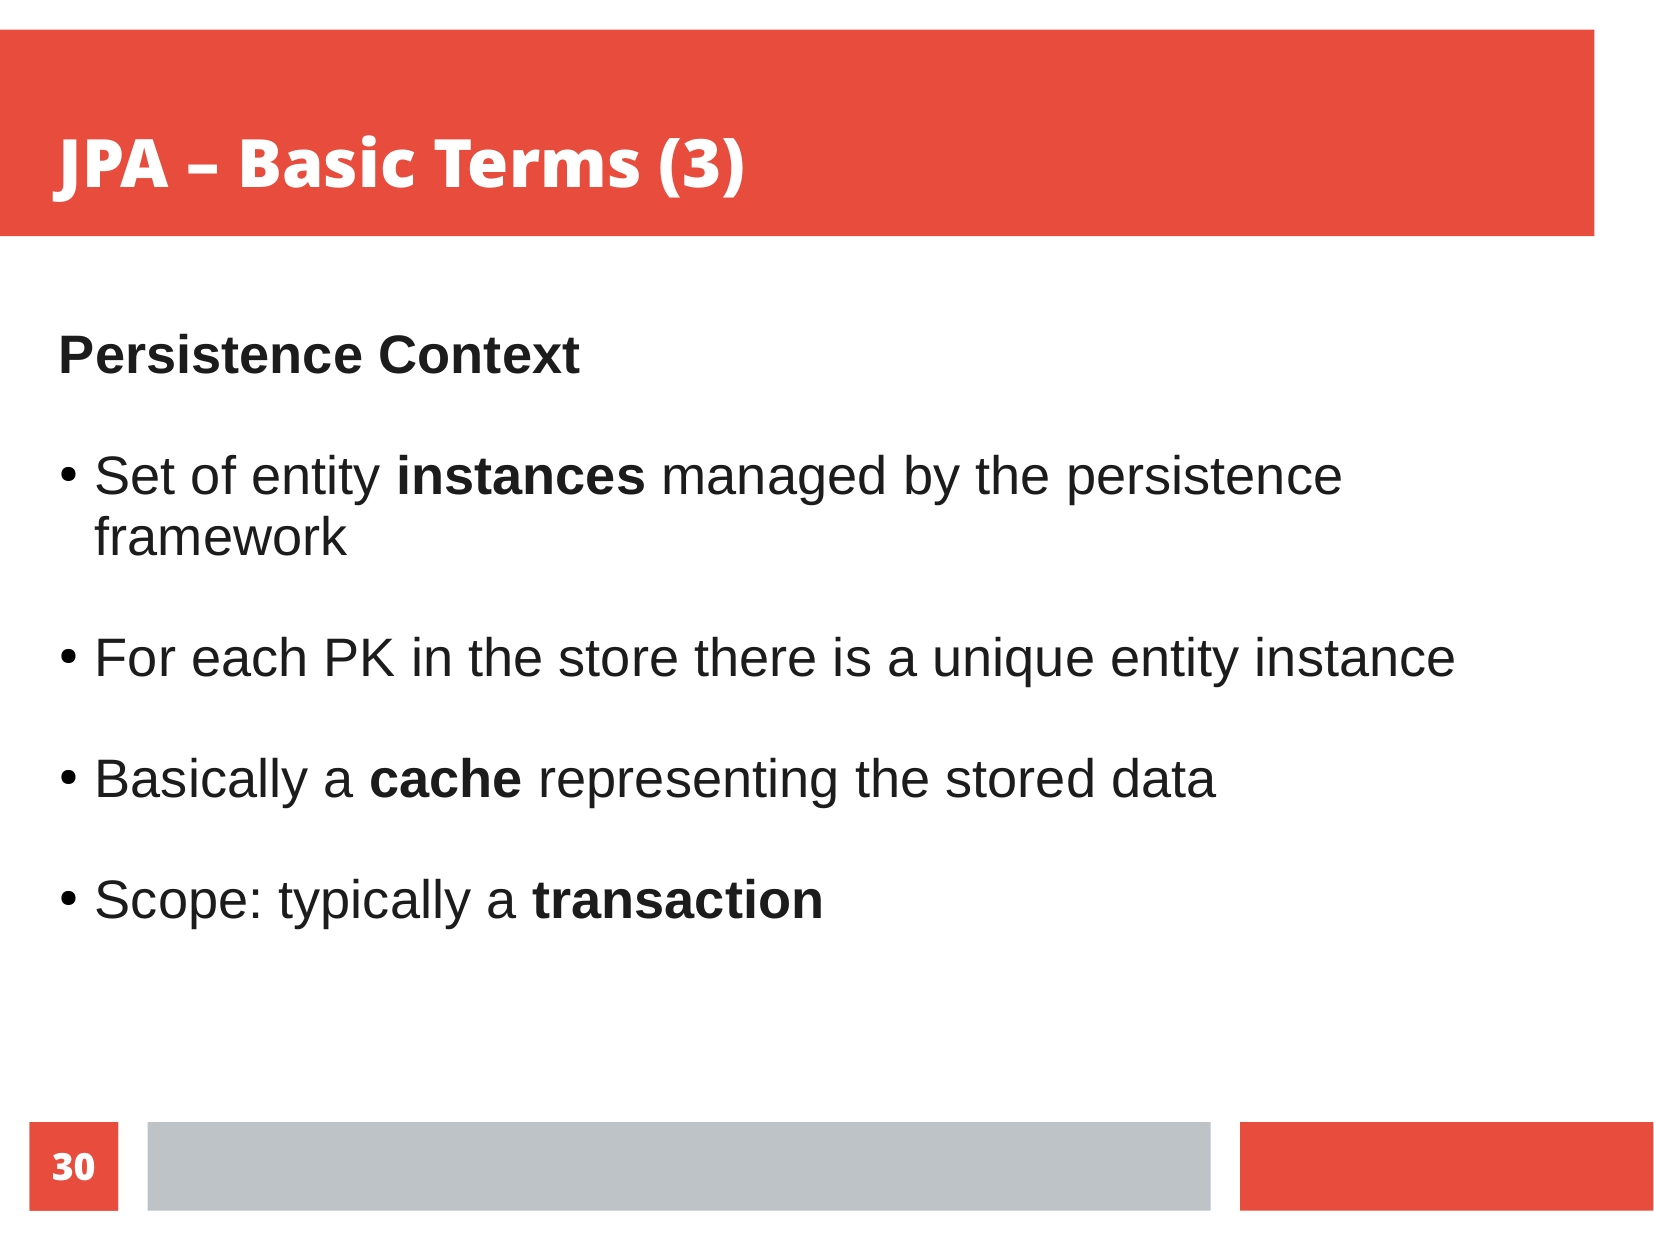

# JPA – Basic Terms (3)
Persistence Context
Set of entity instances managed by the persistence framework
For each PK in the store there is a unique entity instance
Basically a cache representing the stored data
Scope: typically a transaction
30